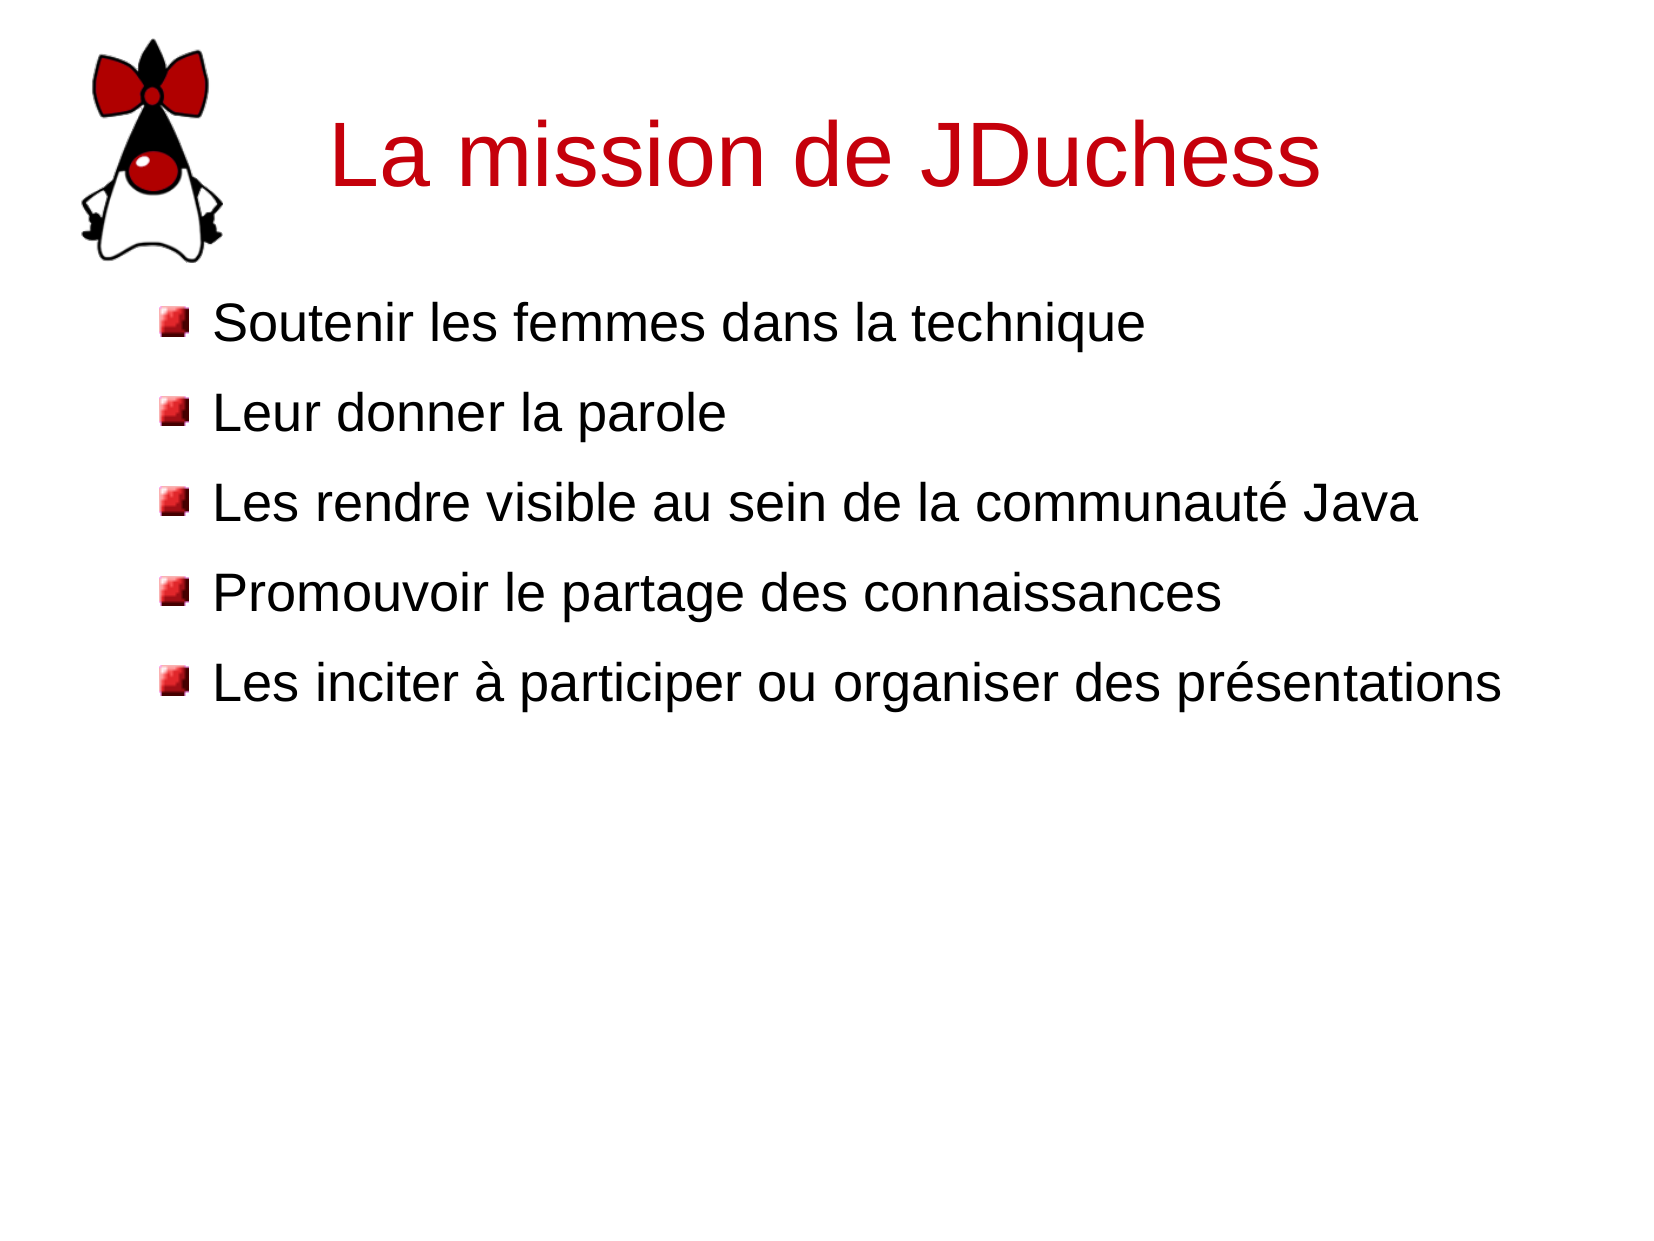

# La mission de JDuchess
Soutenir les femmes dans la technique
Leur donner la parole
Les rendre visible au sein de la communauté Java
Promouvoir le partage des connaissances
Les inciter à participer ou organiser des présentations